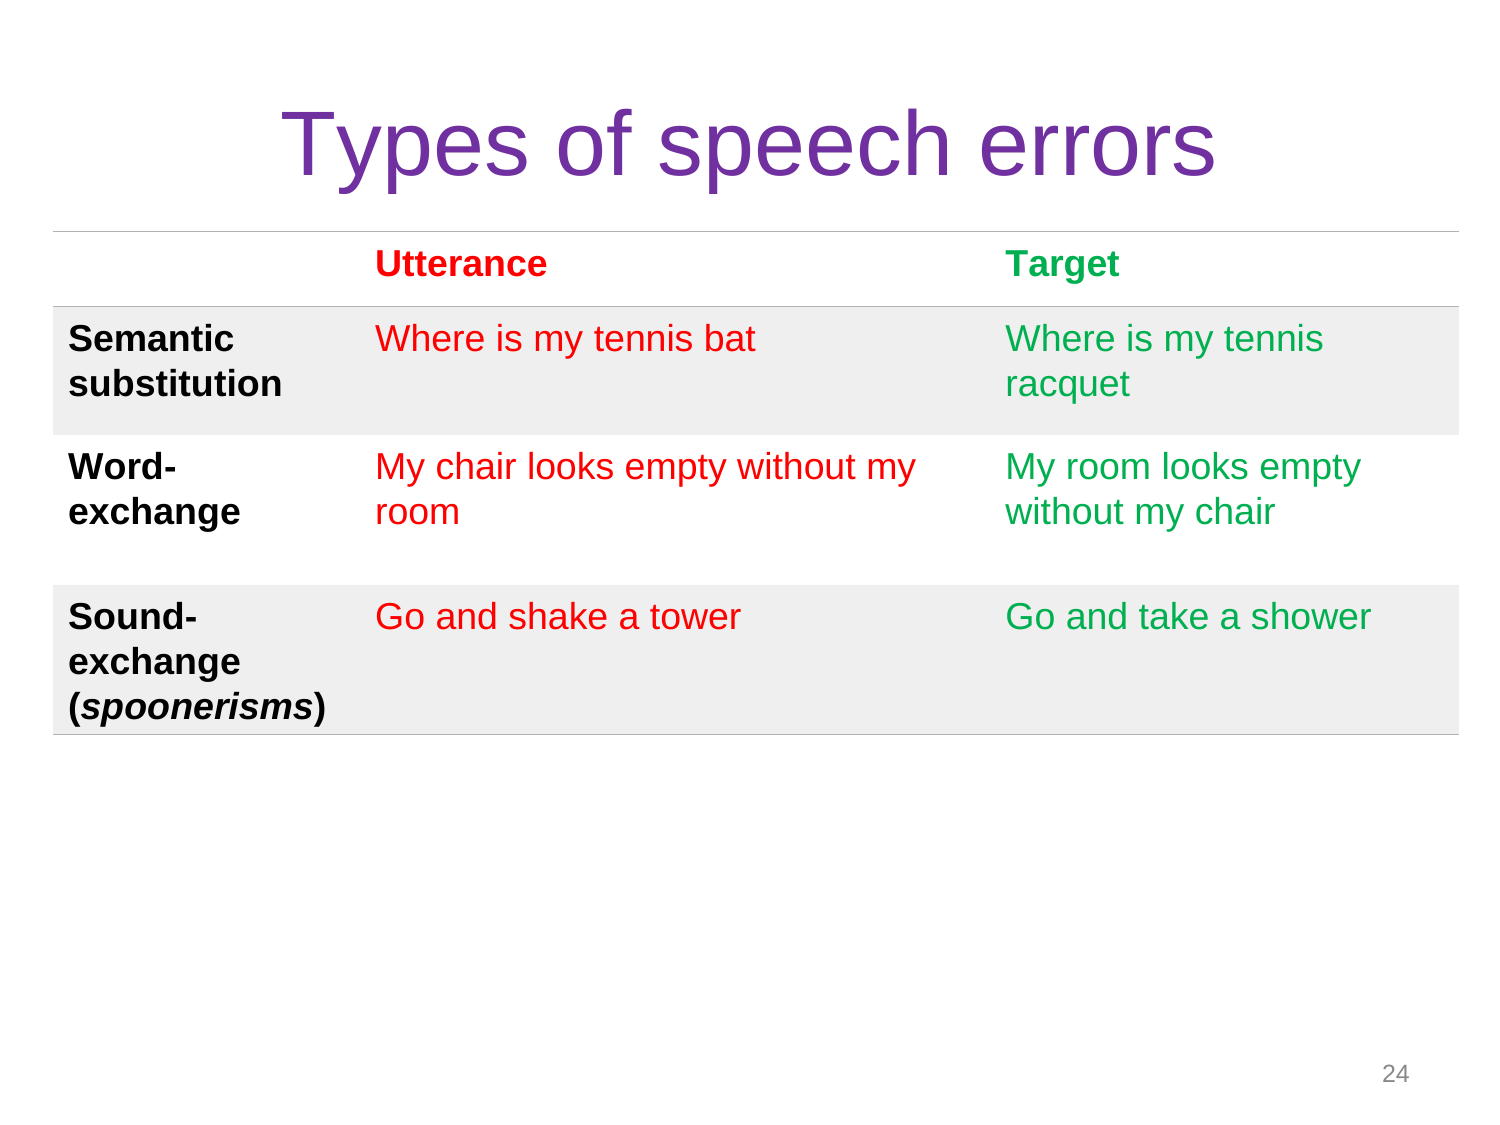

# Types of speech errors
| | Utterance | Target |
| --- | --- | --- |
| Semantic substitution | Where is my tennis bat | Where is my tennis racquet |
| Word-exchange | My chair looks empty without my room | My room looks empty without my chair |
| Sound-exchange (spoonerisms) | Go and shake a tower | Go and take a shower |